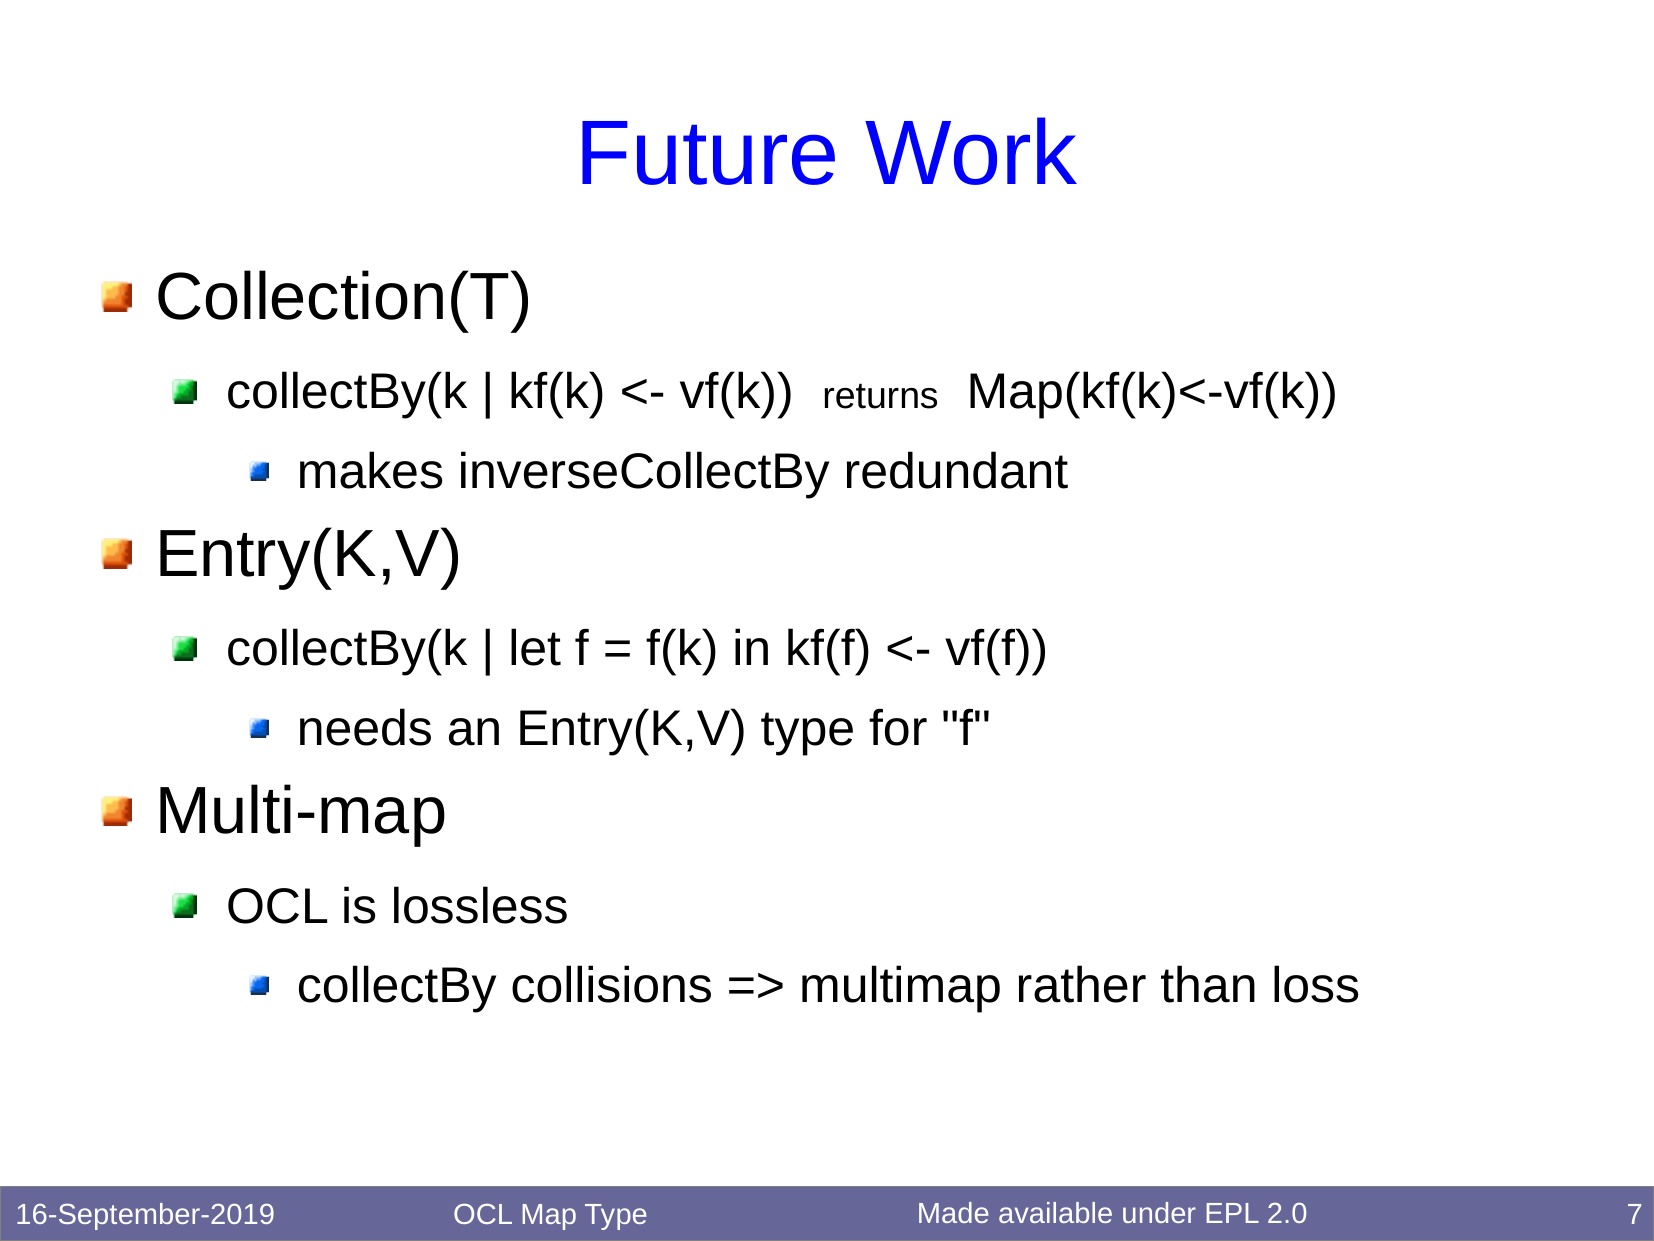

# Future Work
Collection(T)
collectBy(k | kf(k) <- vf(k)) returns Map(kf(k)<-vf(k))
makes inverseCollectBy redundant
Entry(K,V)
collectBy(k | let f = f(k) in kf(f) <- vf(f))
needs an Entry(K,V) type for "f"
Multi-map
OCL is lossless
collectBy collisions => multimap rather than loss
16-September-2019
OCL Map Type
7